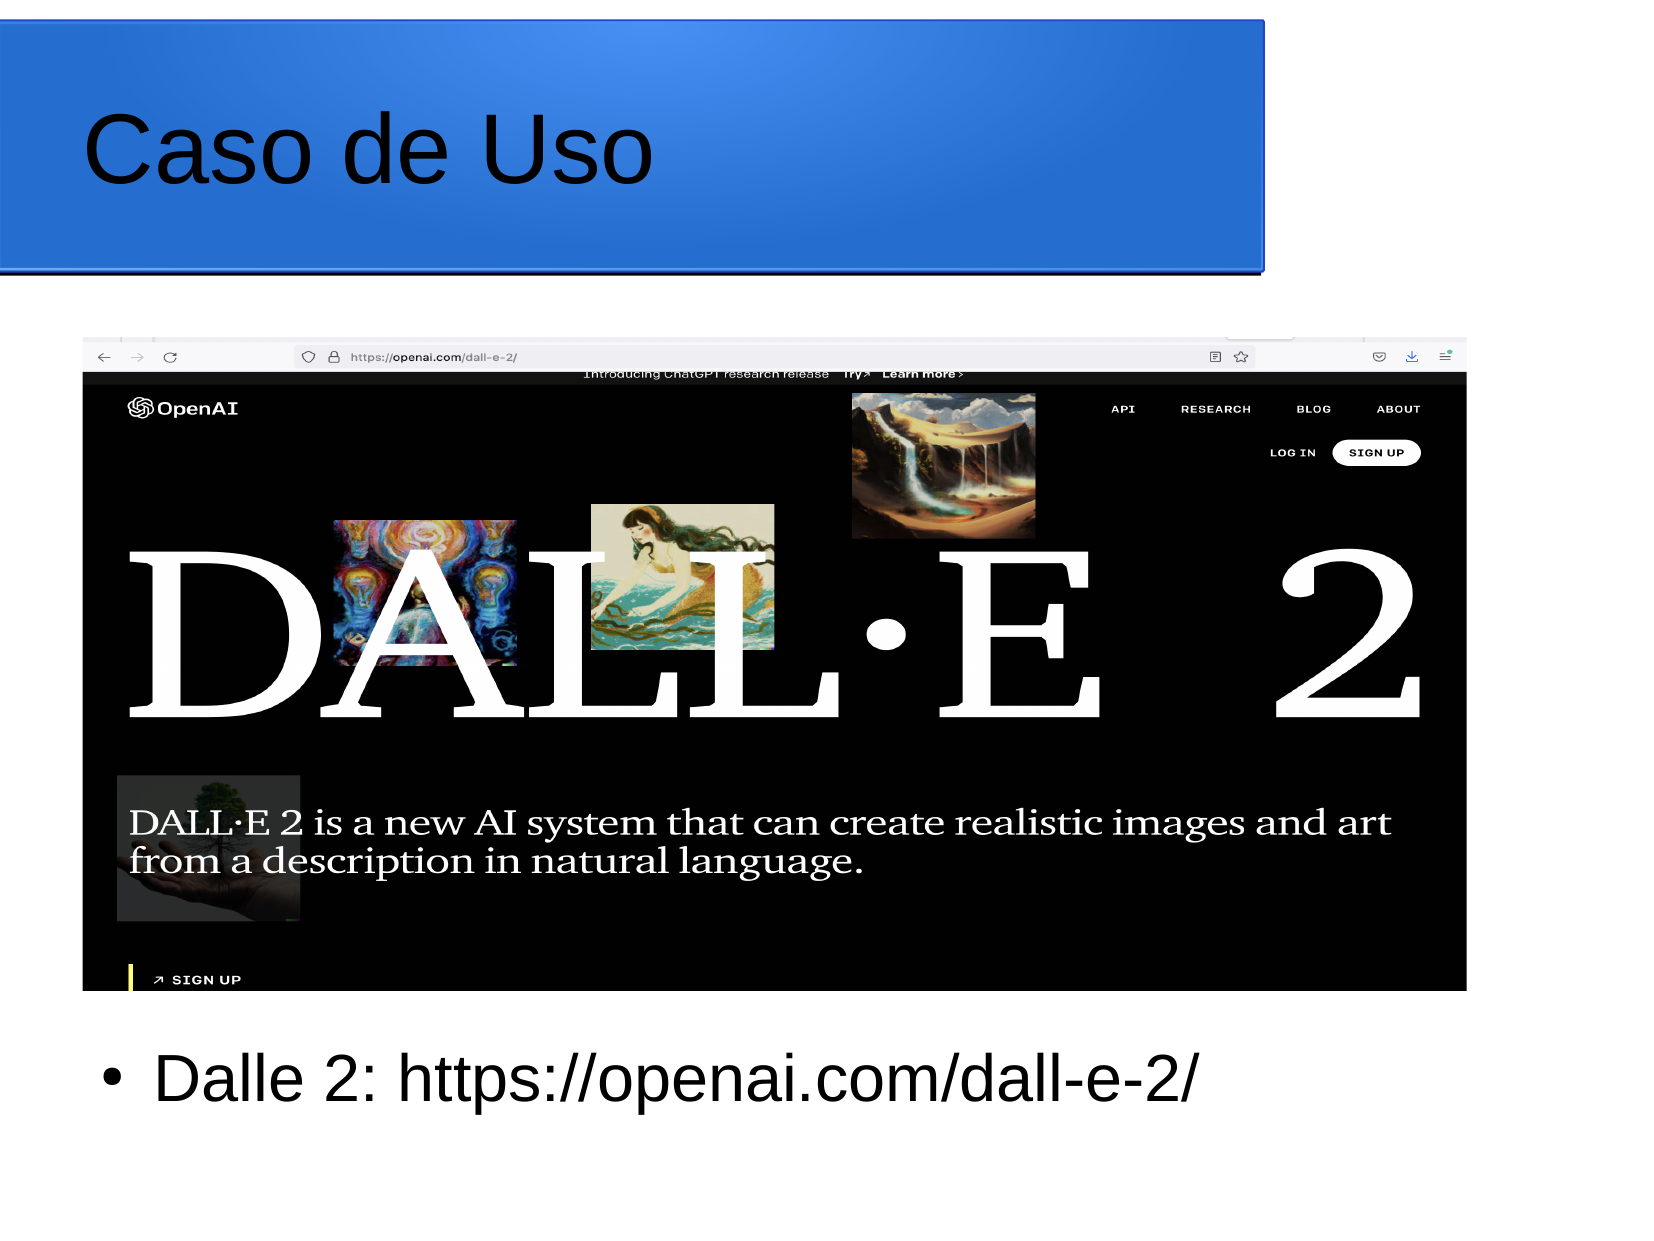

# Caso de Uso
Dalle 2: https://openai.com/dall-e-2/